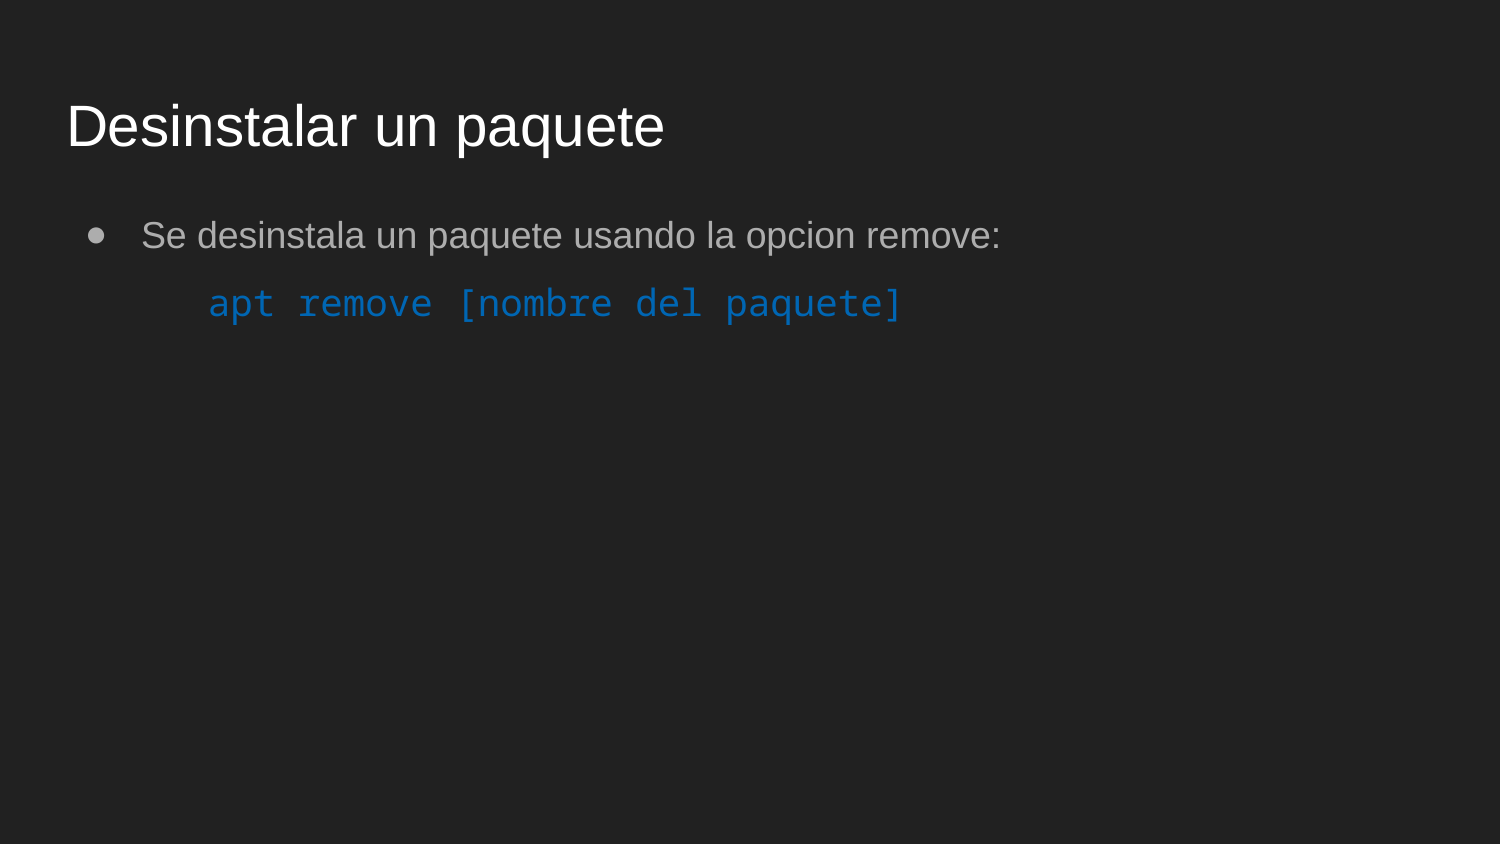

# Desinstalar un paquete
Se desinstala un paquete usando la opcion remove:
apt remove [nombre del paquete]